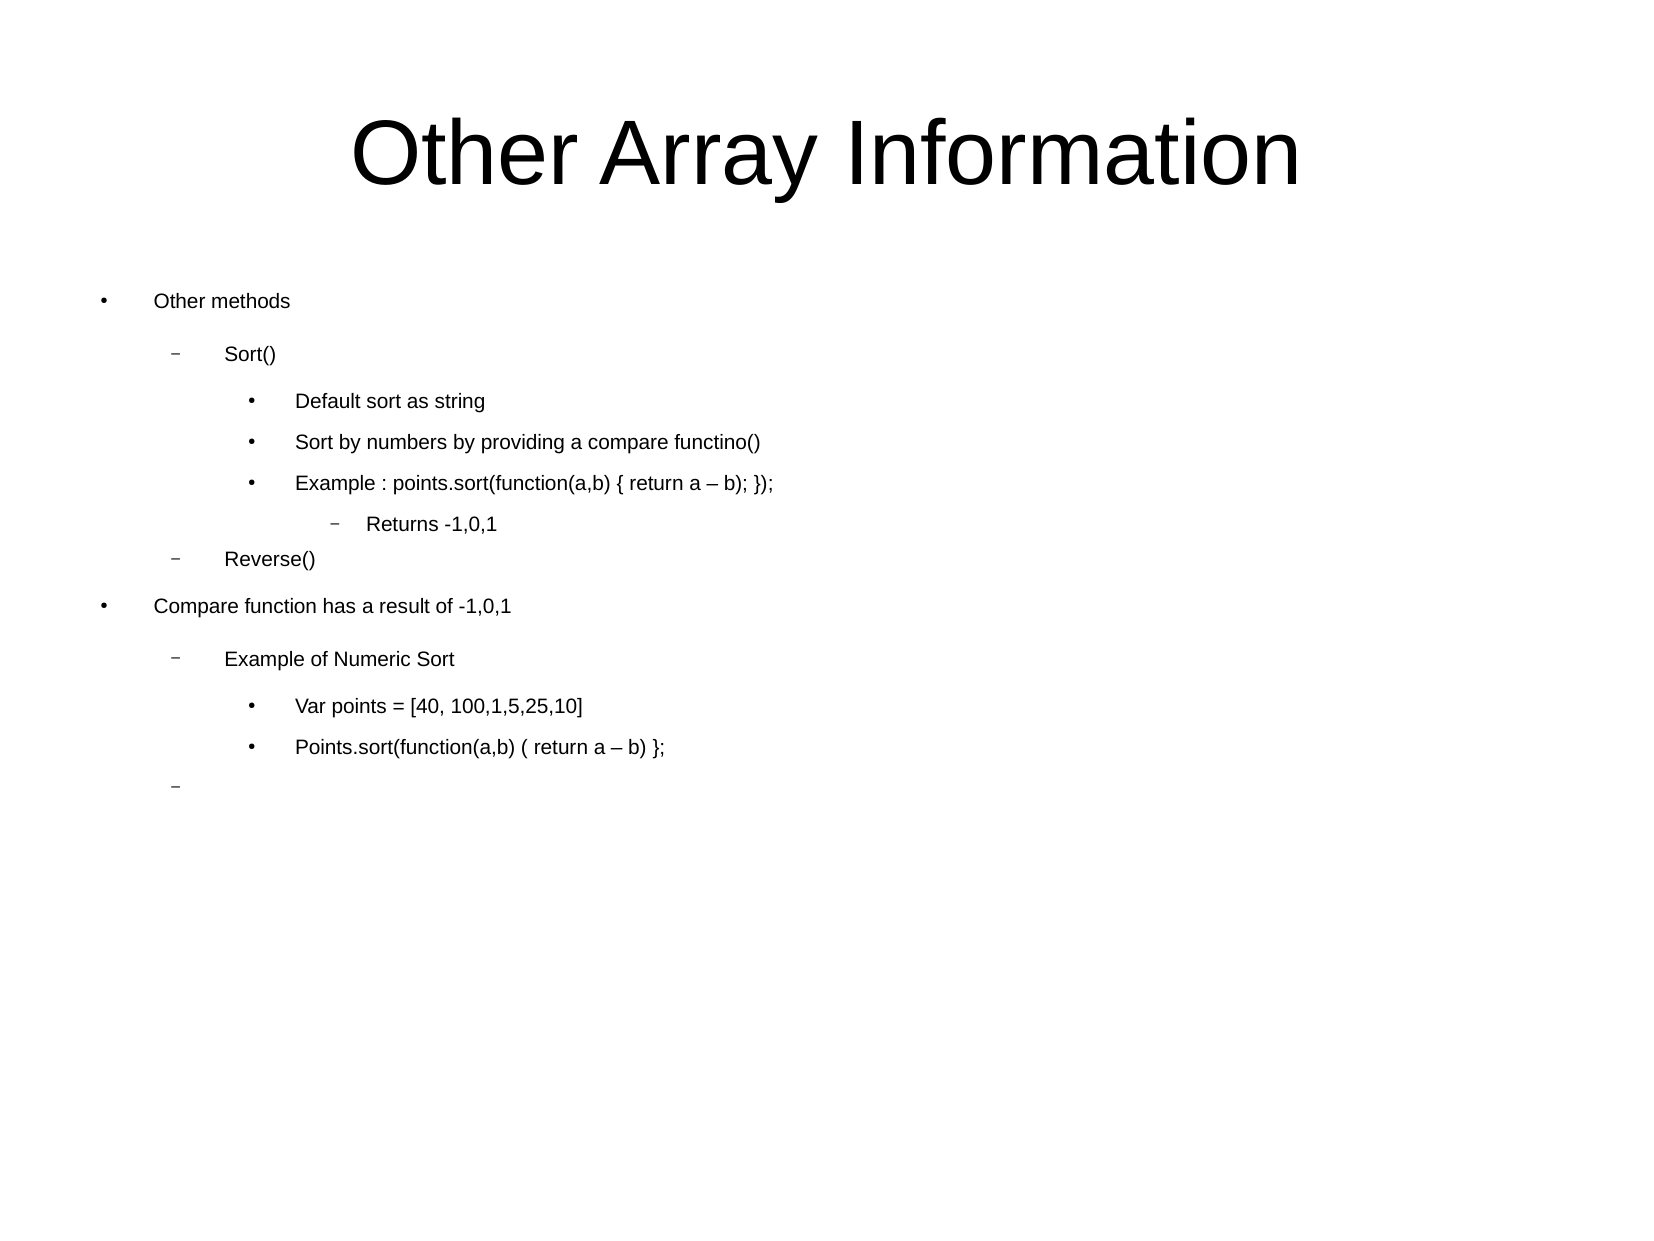

# Other Array Information
Other methods
Sort()
Default sort as string
Sort by numbers by providing a compare functino()
Example : points.sort(function(a,b) { return a – b); });
Returns -1,0,1
Reverse()
Compare function has a result of -1,0,1
Example of Numeric Sort
Var points = [40, 100,1,5,25,10]
Points.sort(function(a,b) ( return a – b) };